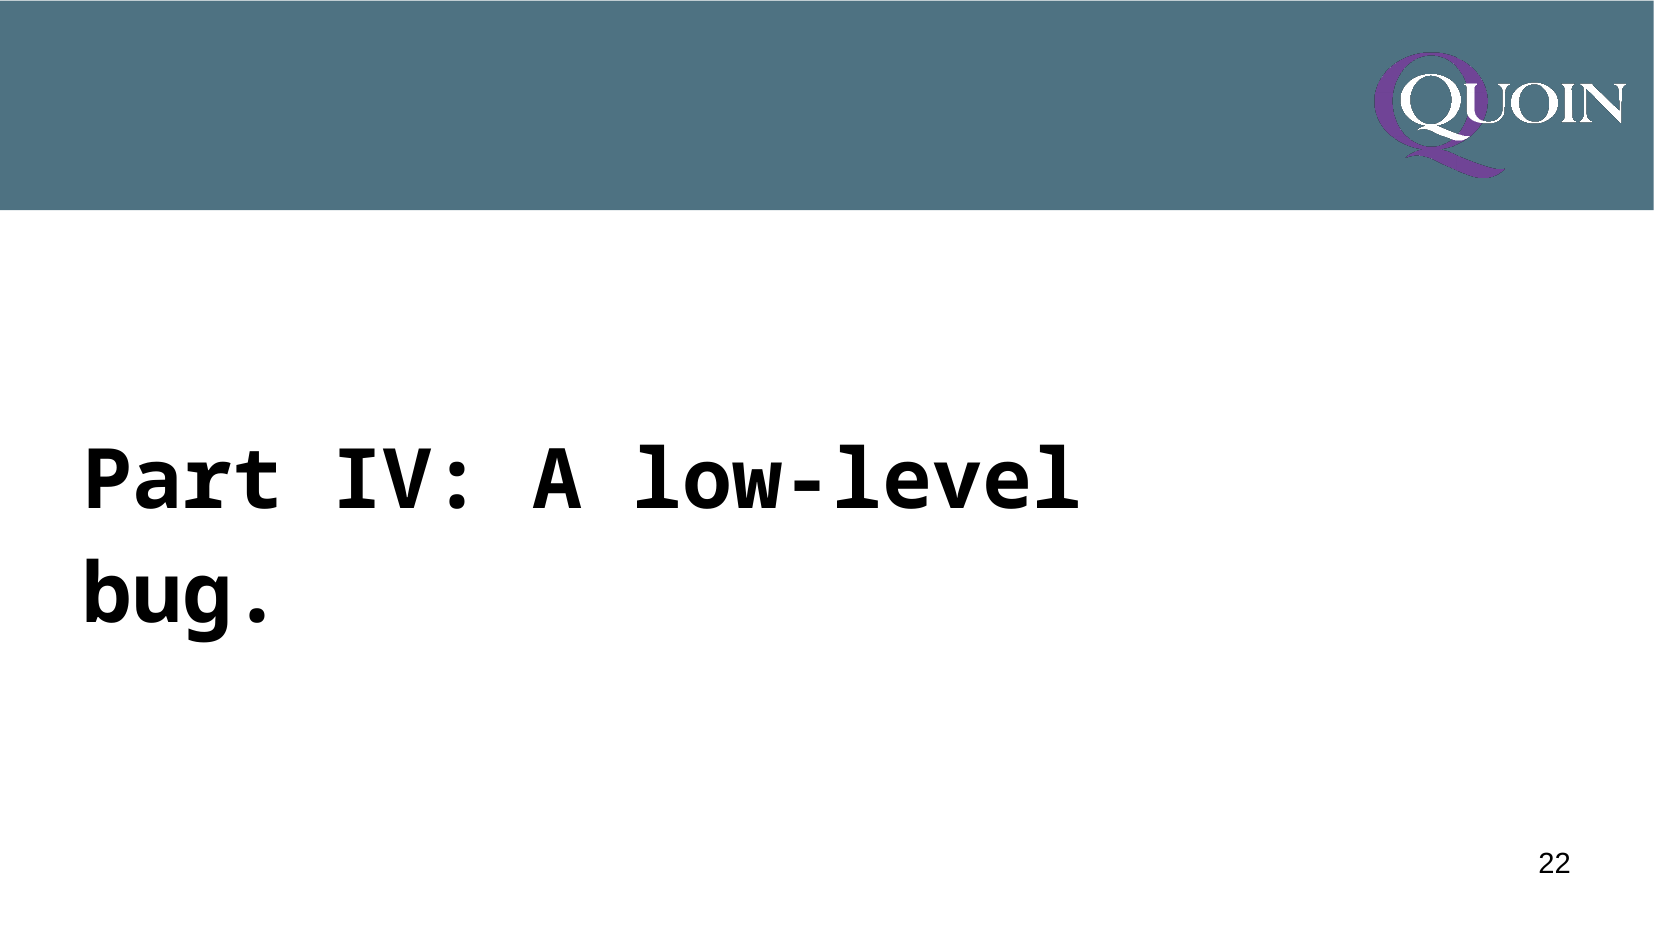

# Part IV: A low-level bug.
22